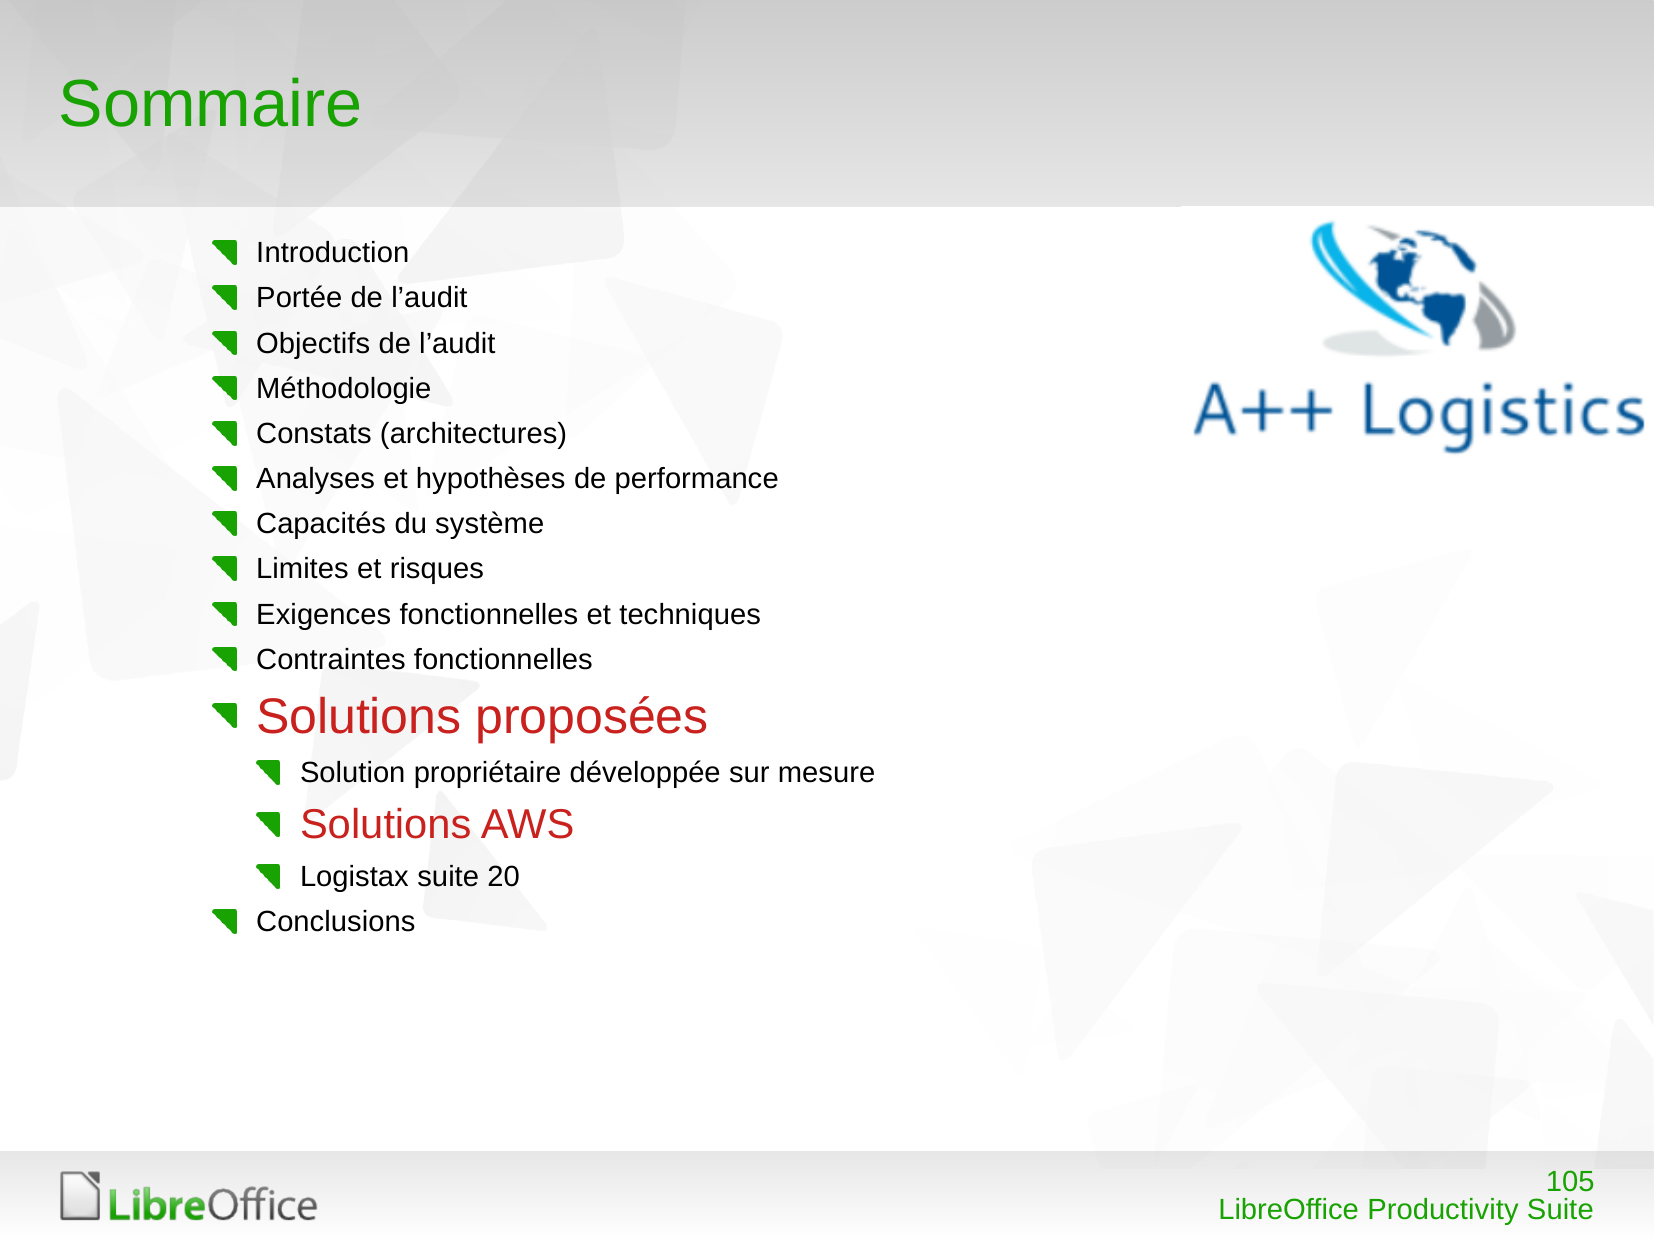

# Sommaire
Introduction
Portée de l’audit
Objectifs de l’audit
Méthodologie
Constats (architectures)
Analyses et hypothèses de performance
Capacités du système
Limites et risques
Exigences fonctionnelles et techniques
Contraintes fonctionnelles
Solutions proposées
Solution propriétaire développée sur mesure
Solutions AWS
Logistax suite 20
Conclusions
105
LibreOffice Productivity Suite